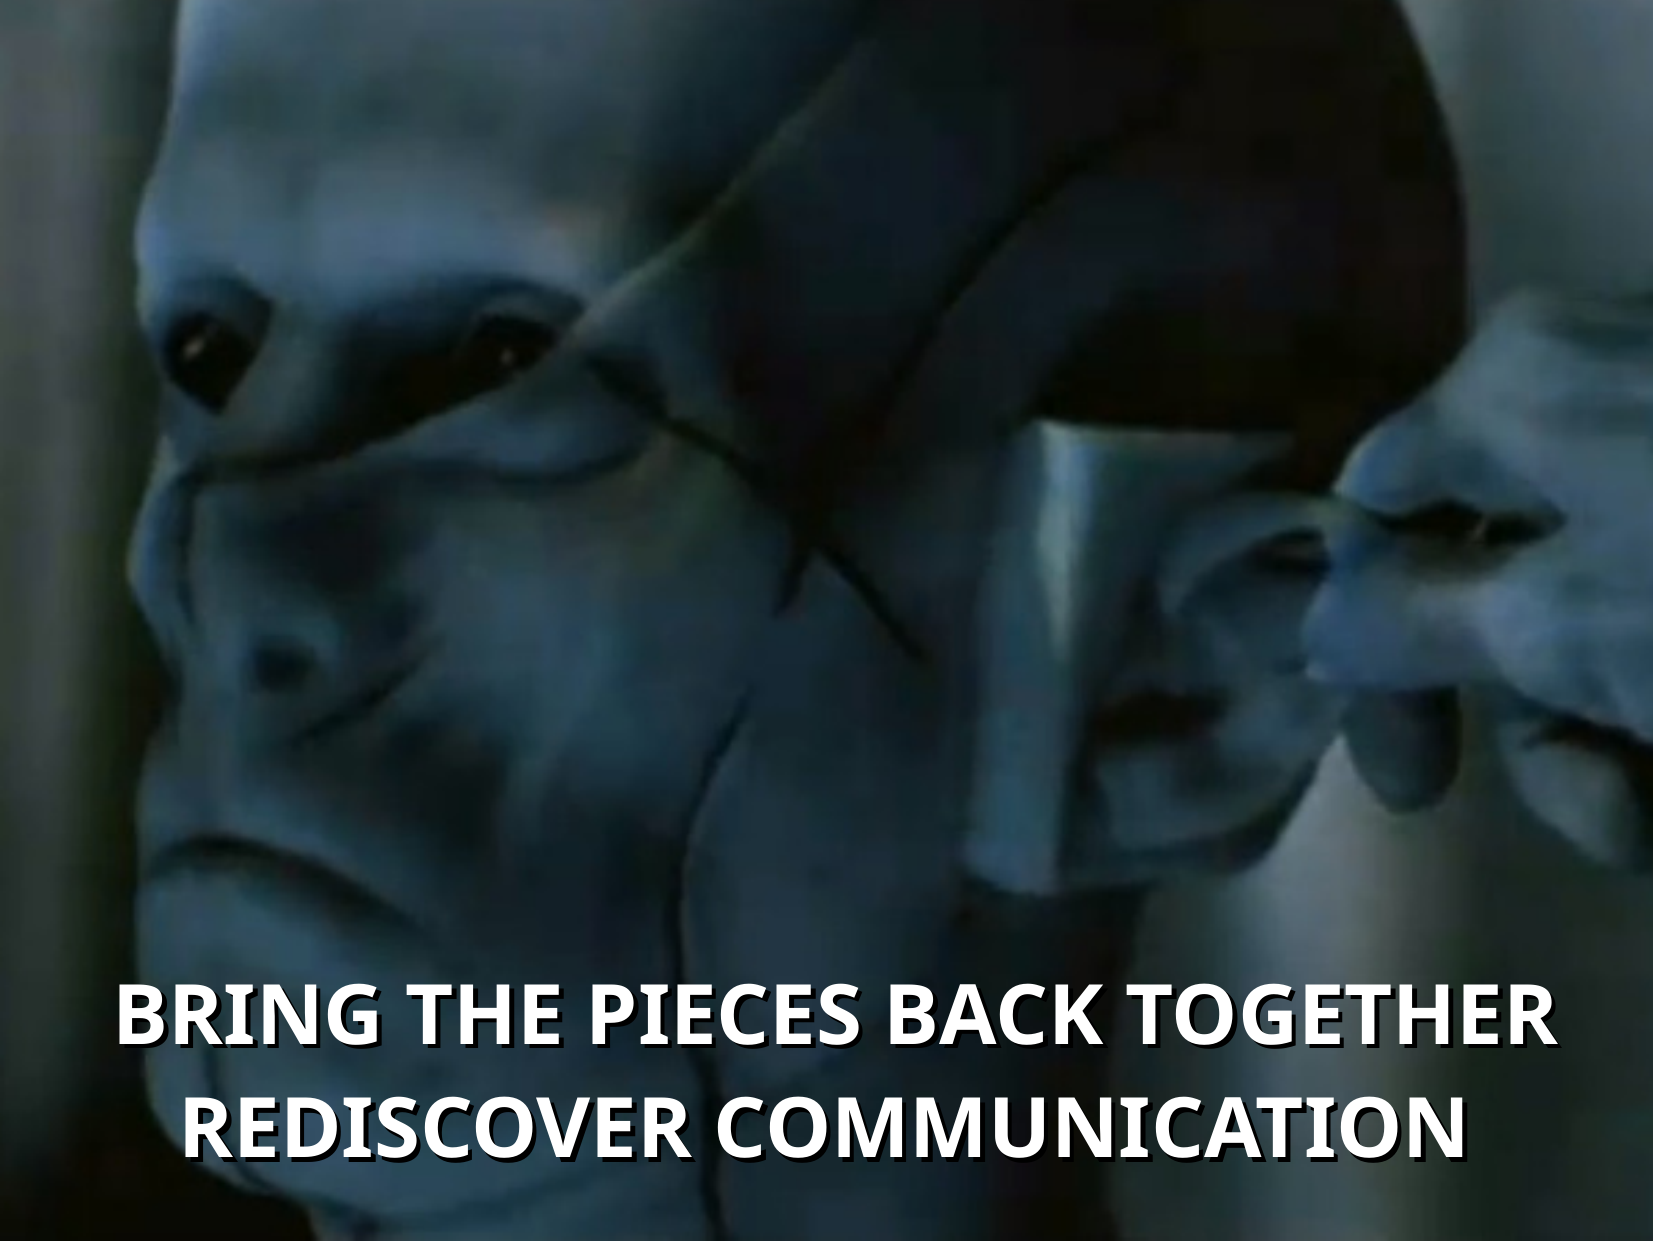

# BRING THE PIECES BACK TOGETHER
REDISCOVER COMMUNICATION